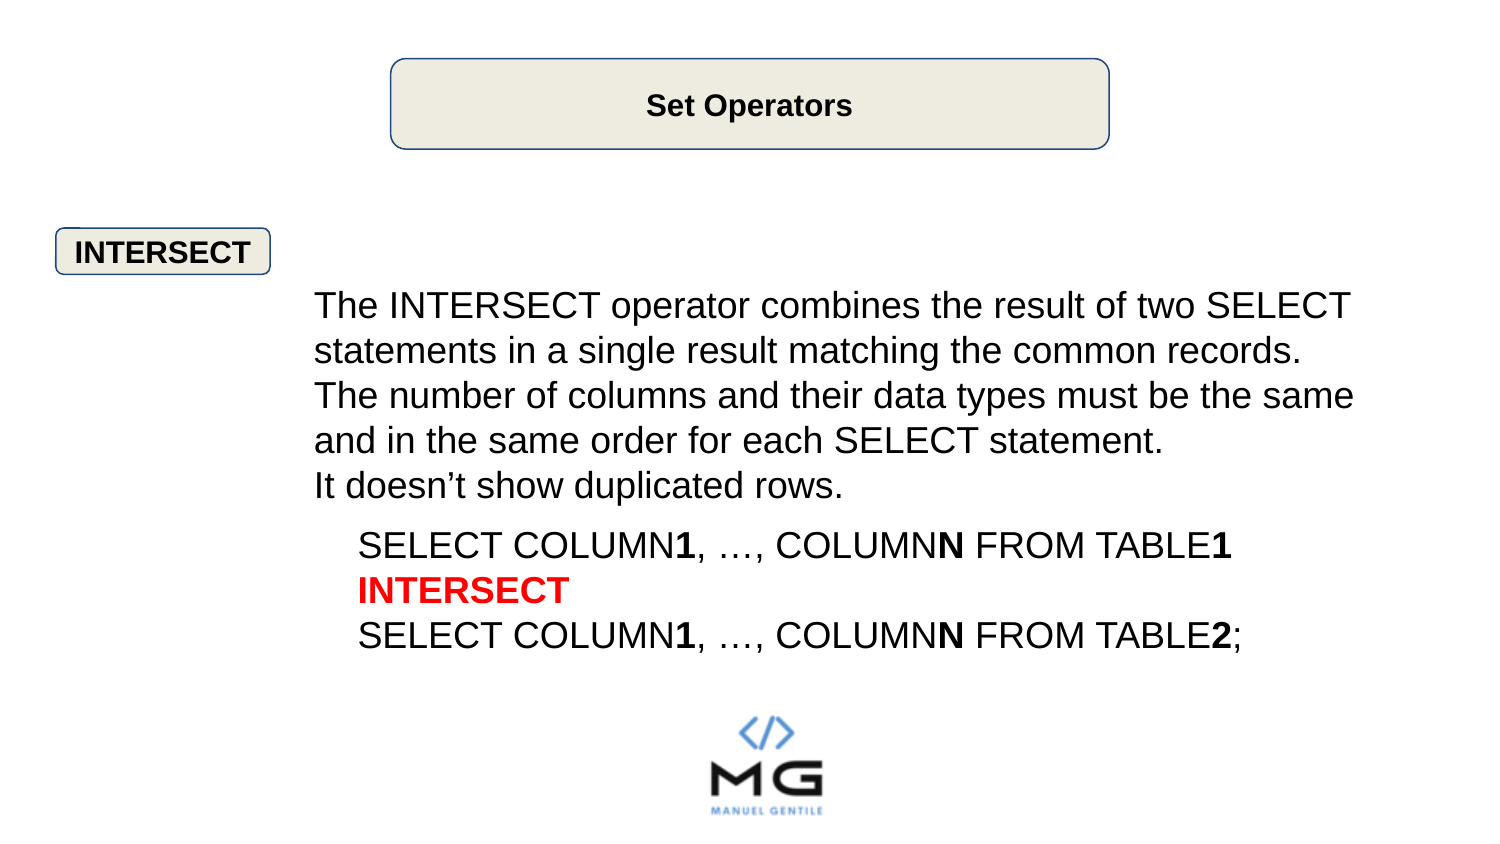

Set Operators
INTERSECT
The INTERSECT operator combines the result of two SELECT statements in a single result matching the common records.
The number of columns and their data types must be the same and in the same order for each SELECT statement.
It doesn’t show duplicated rows.
SELECT COLUMN1, …, COLUMNN FROM TABLE1
INTERSECT
SELECT COLUMN1, …, COLUMNN FROM TABLE2;